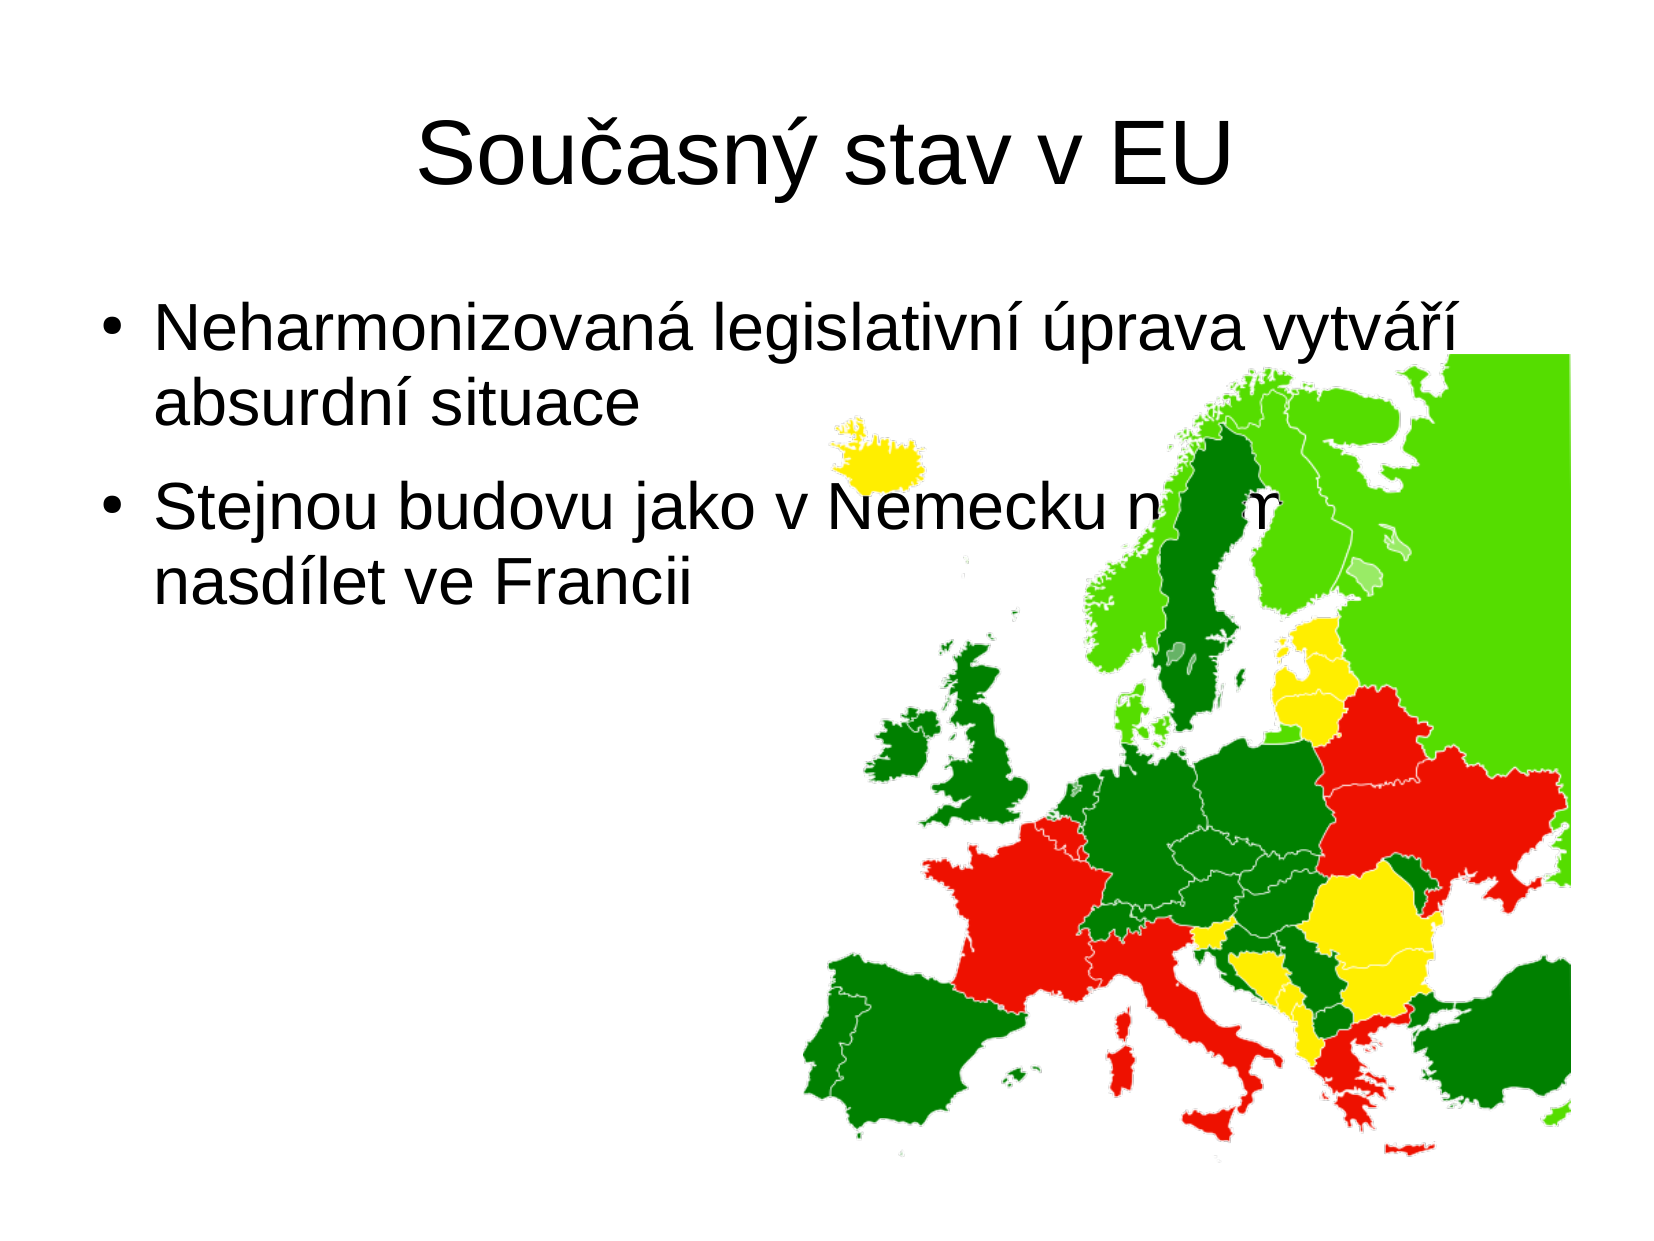

# Současný stav v EU
Neharmonizovaná legislativní úprava vytváří absurdní situace
Stejnou budovu jako v Německu nesmíte nasdílet ve Francii